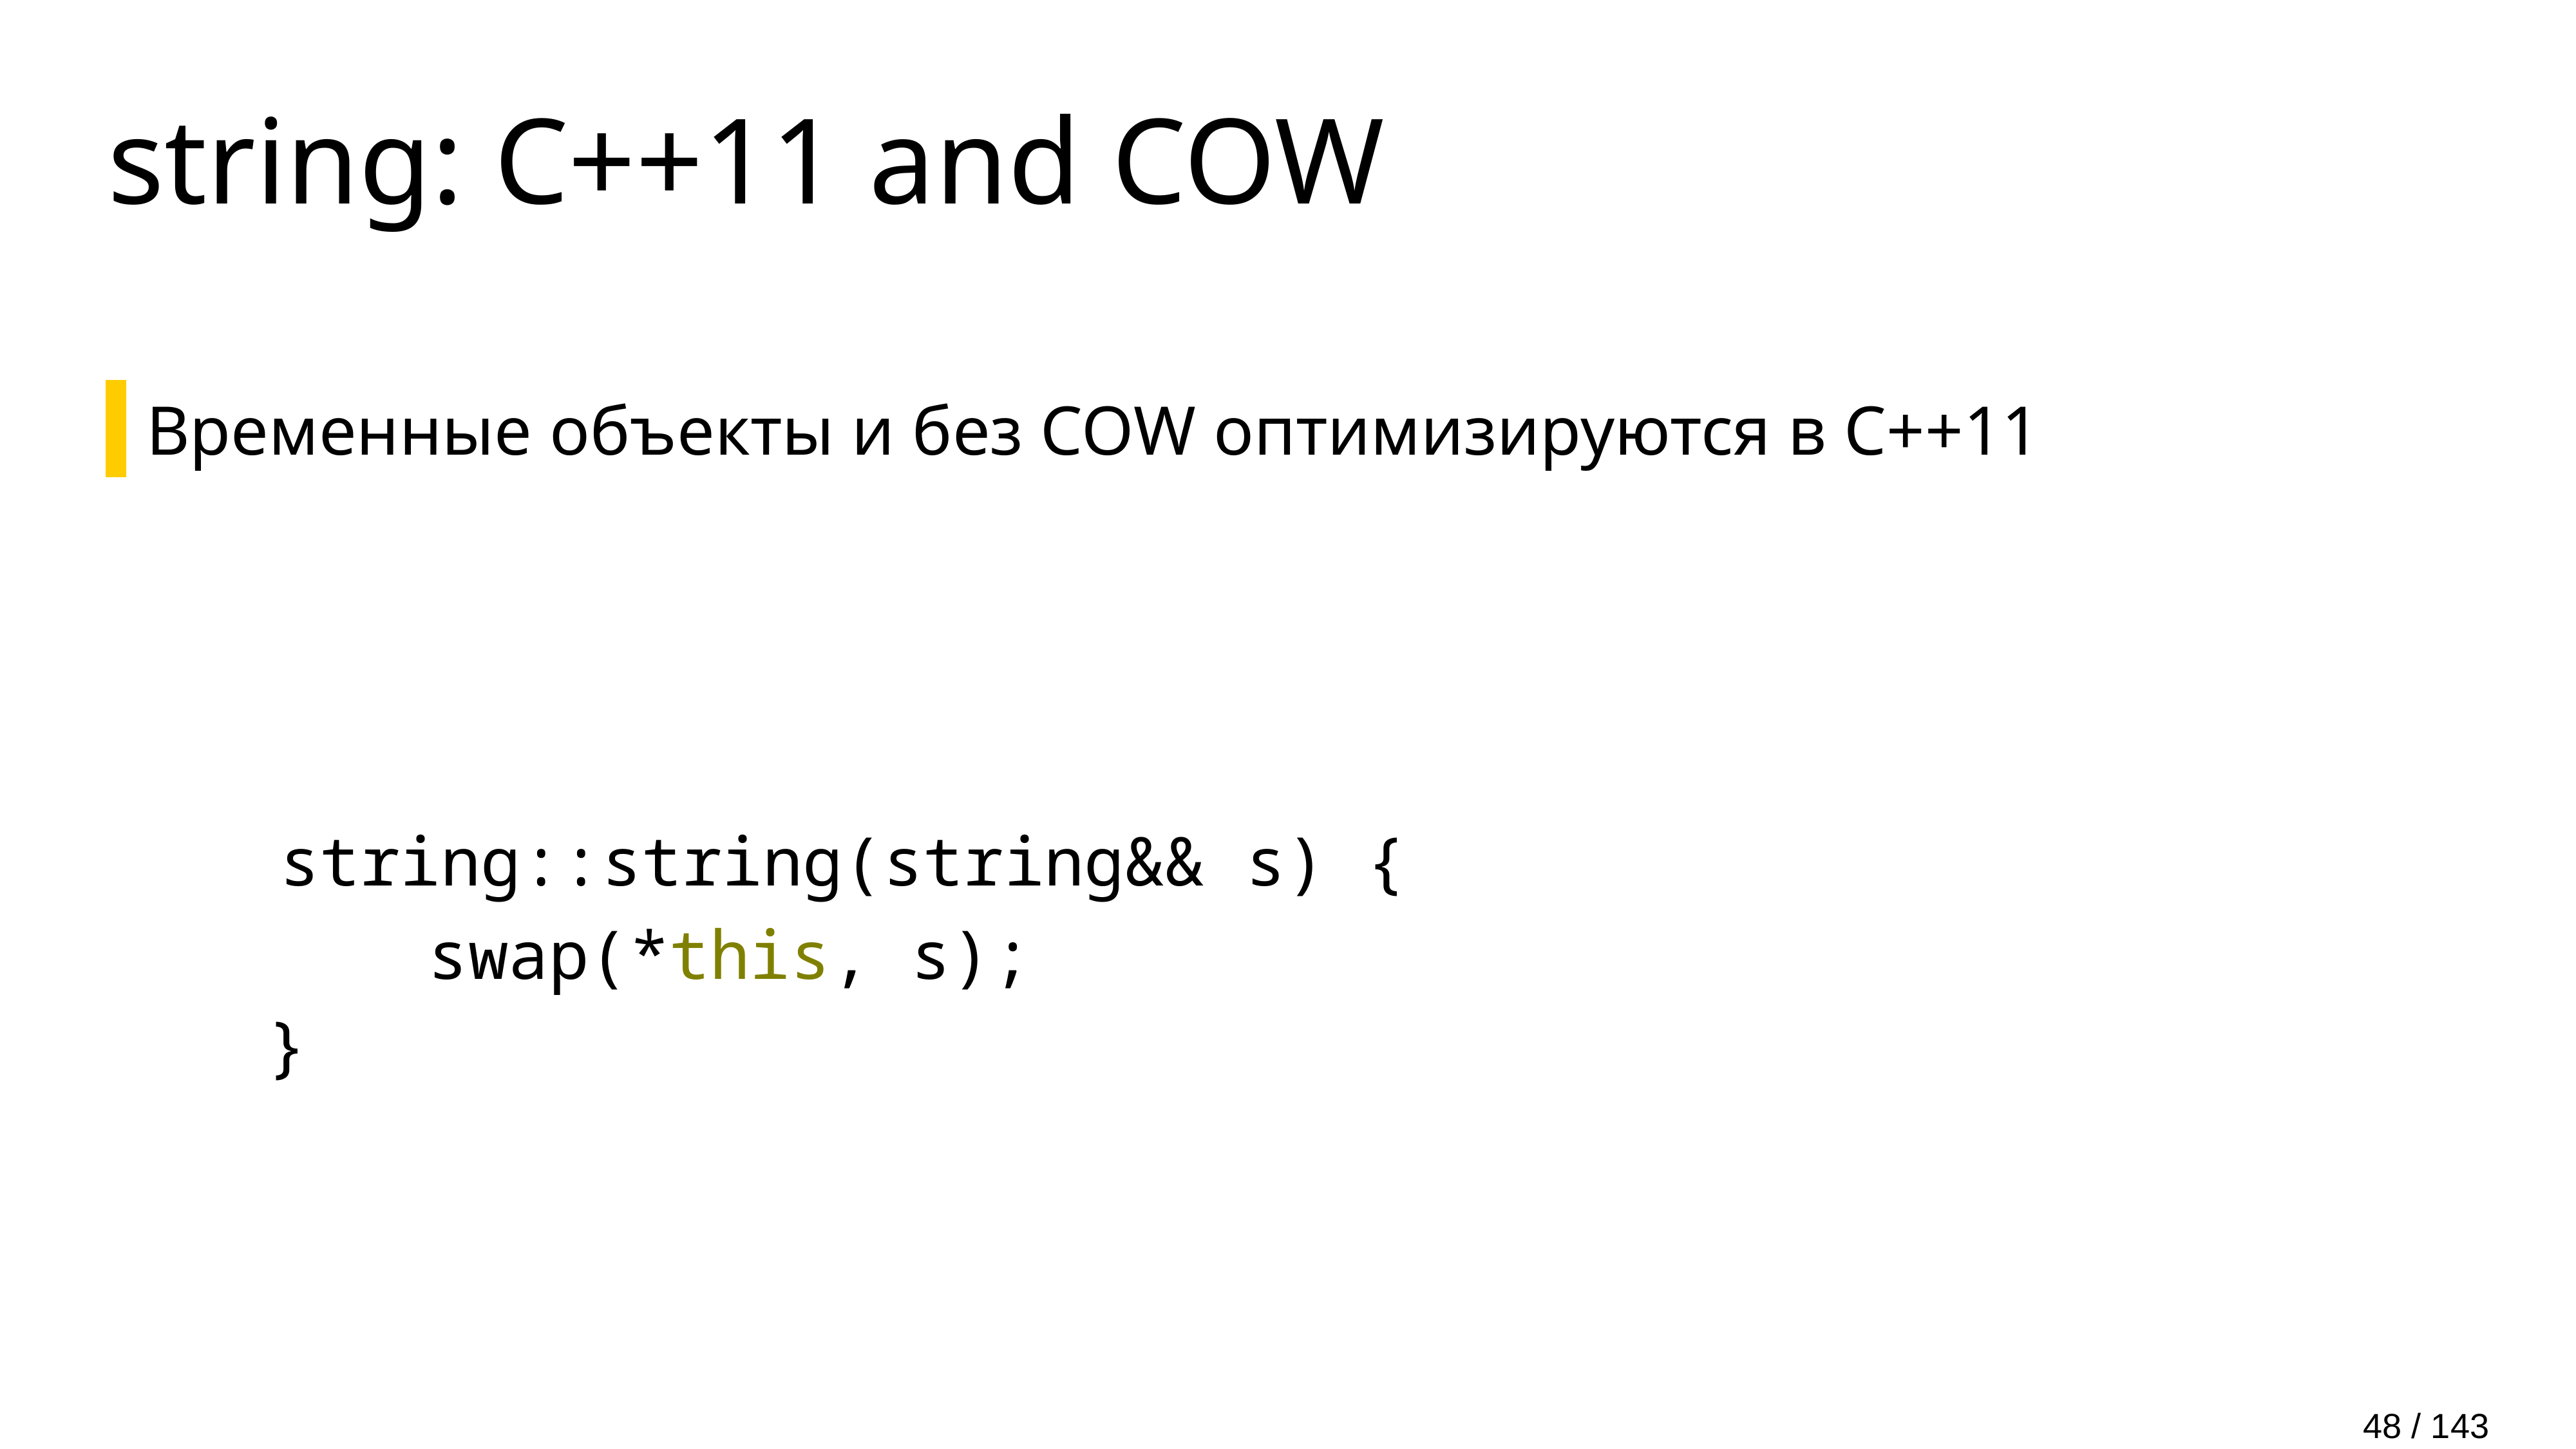

# string: С++11 and COW
 Временные объекты и без COW оптимизируются в C++11
 string::string(string&& s) {
 swap(*this, s);
 }